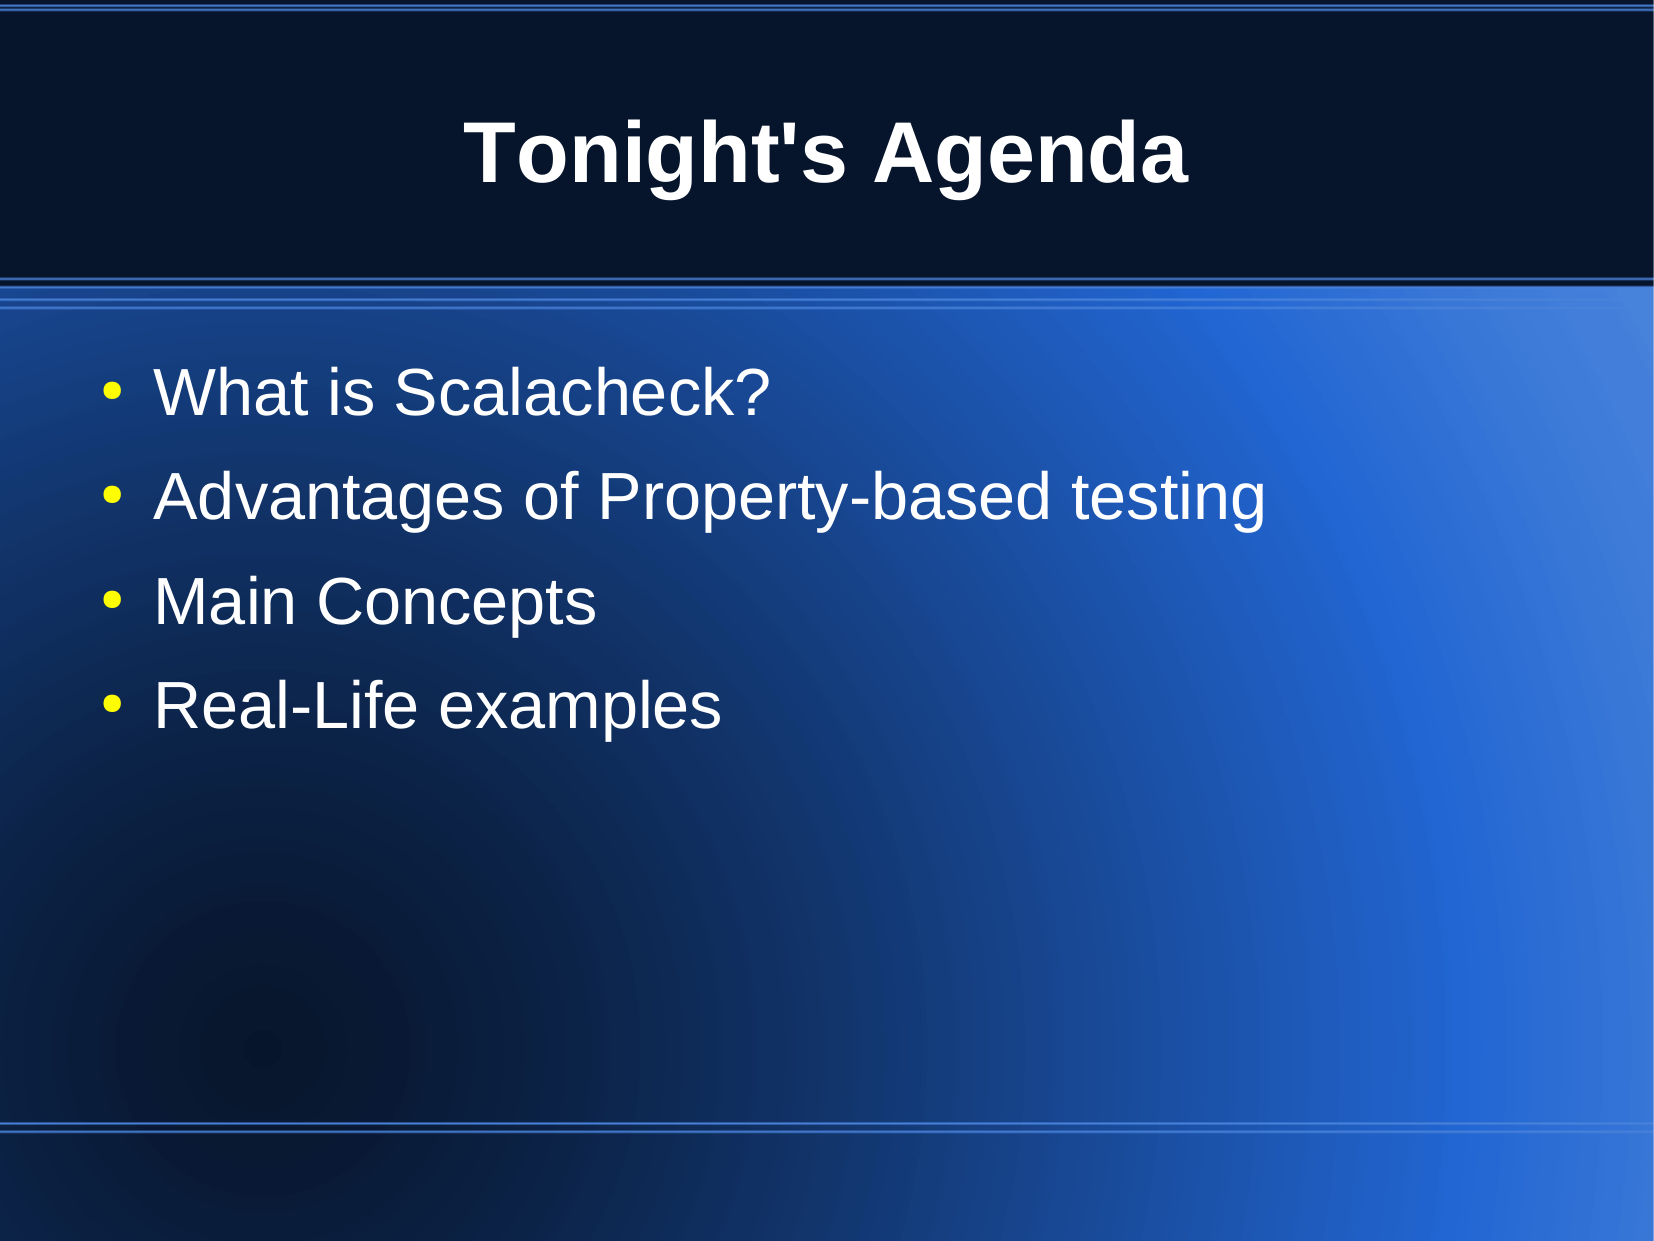

# Tonight's Agenda
What is Scalacheck?
Advantages of Property-based testing
Main Concepts
Real-Life examples